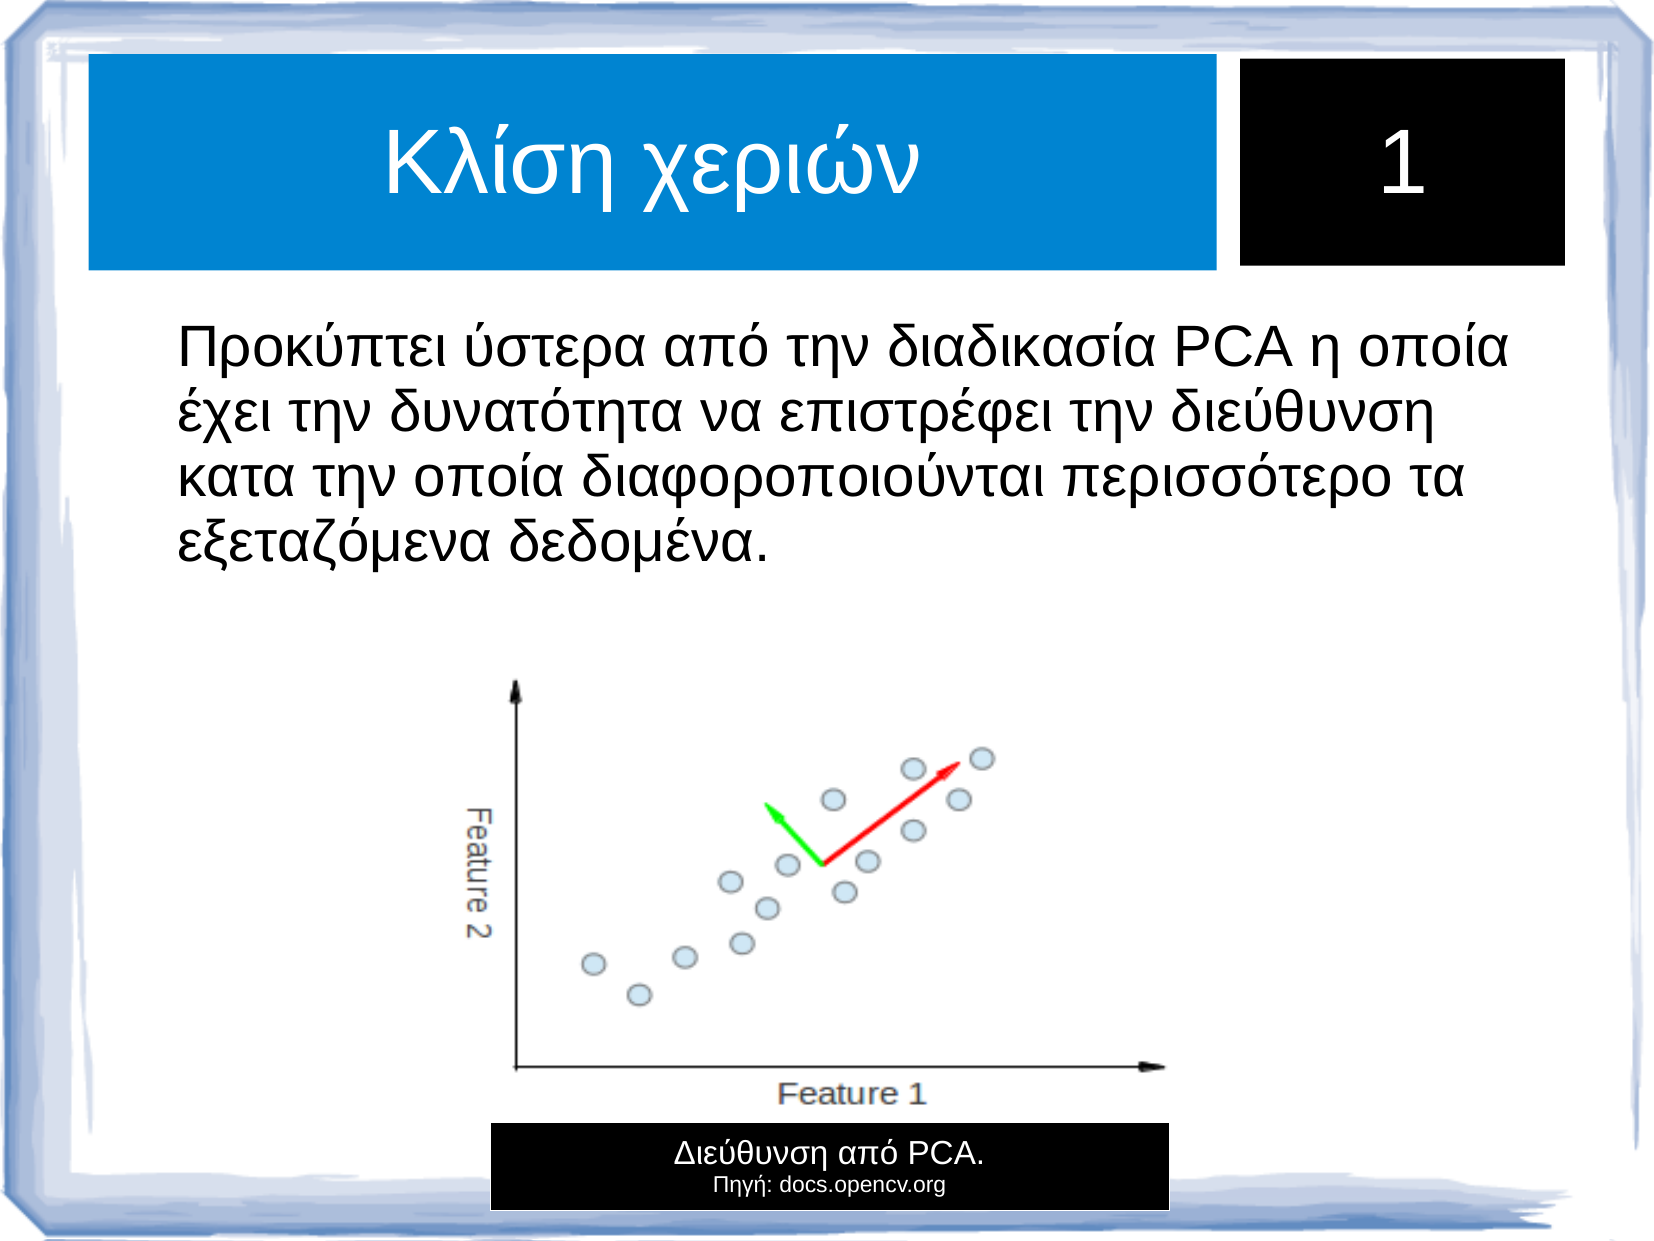

Κλίση χεριών
1
# Προκύπτει ύστερα από την διαδικασία PCA η οποία έχει την δυνατότητα να επιστρέφει την διεύθυνση κατα την οποία διαφοροποιούνται περισσότερο τα εξεταζόμενα δεδομένα.
Διεύθυνση από PCA.
Πηγή: docs.opencv.org